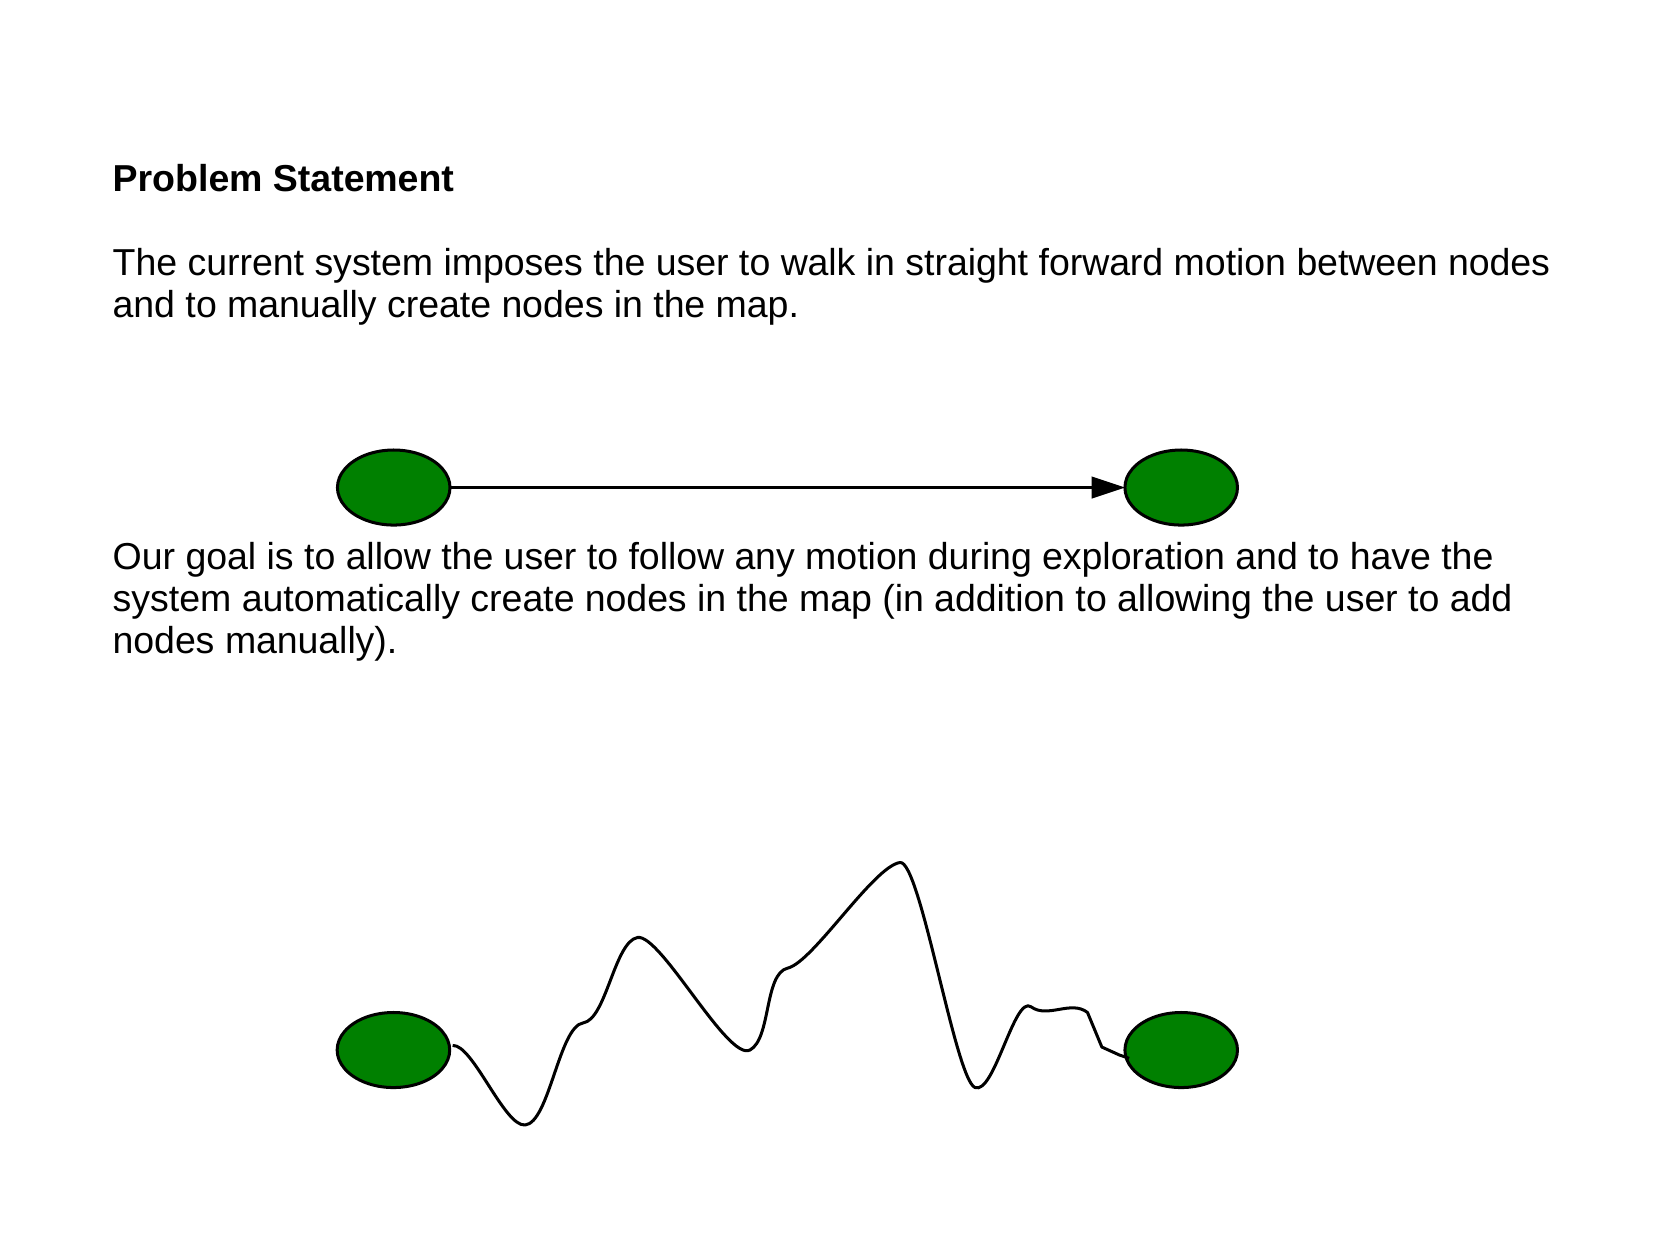

Problem Statement
The current system imposes the user to walk in straight forward motion between nodes and to manually create nodes in the map.
Our goal is to allow the user to follow any motion during exploration and to have the system automatically create nodes in the map (in addition to allowing the user to add nodes manually).